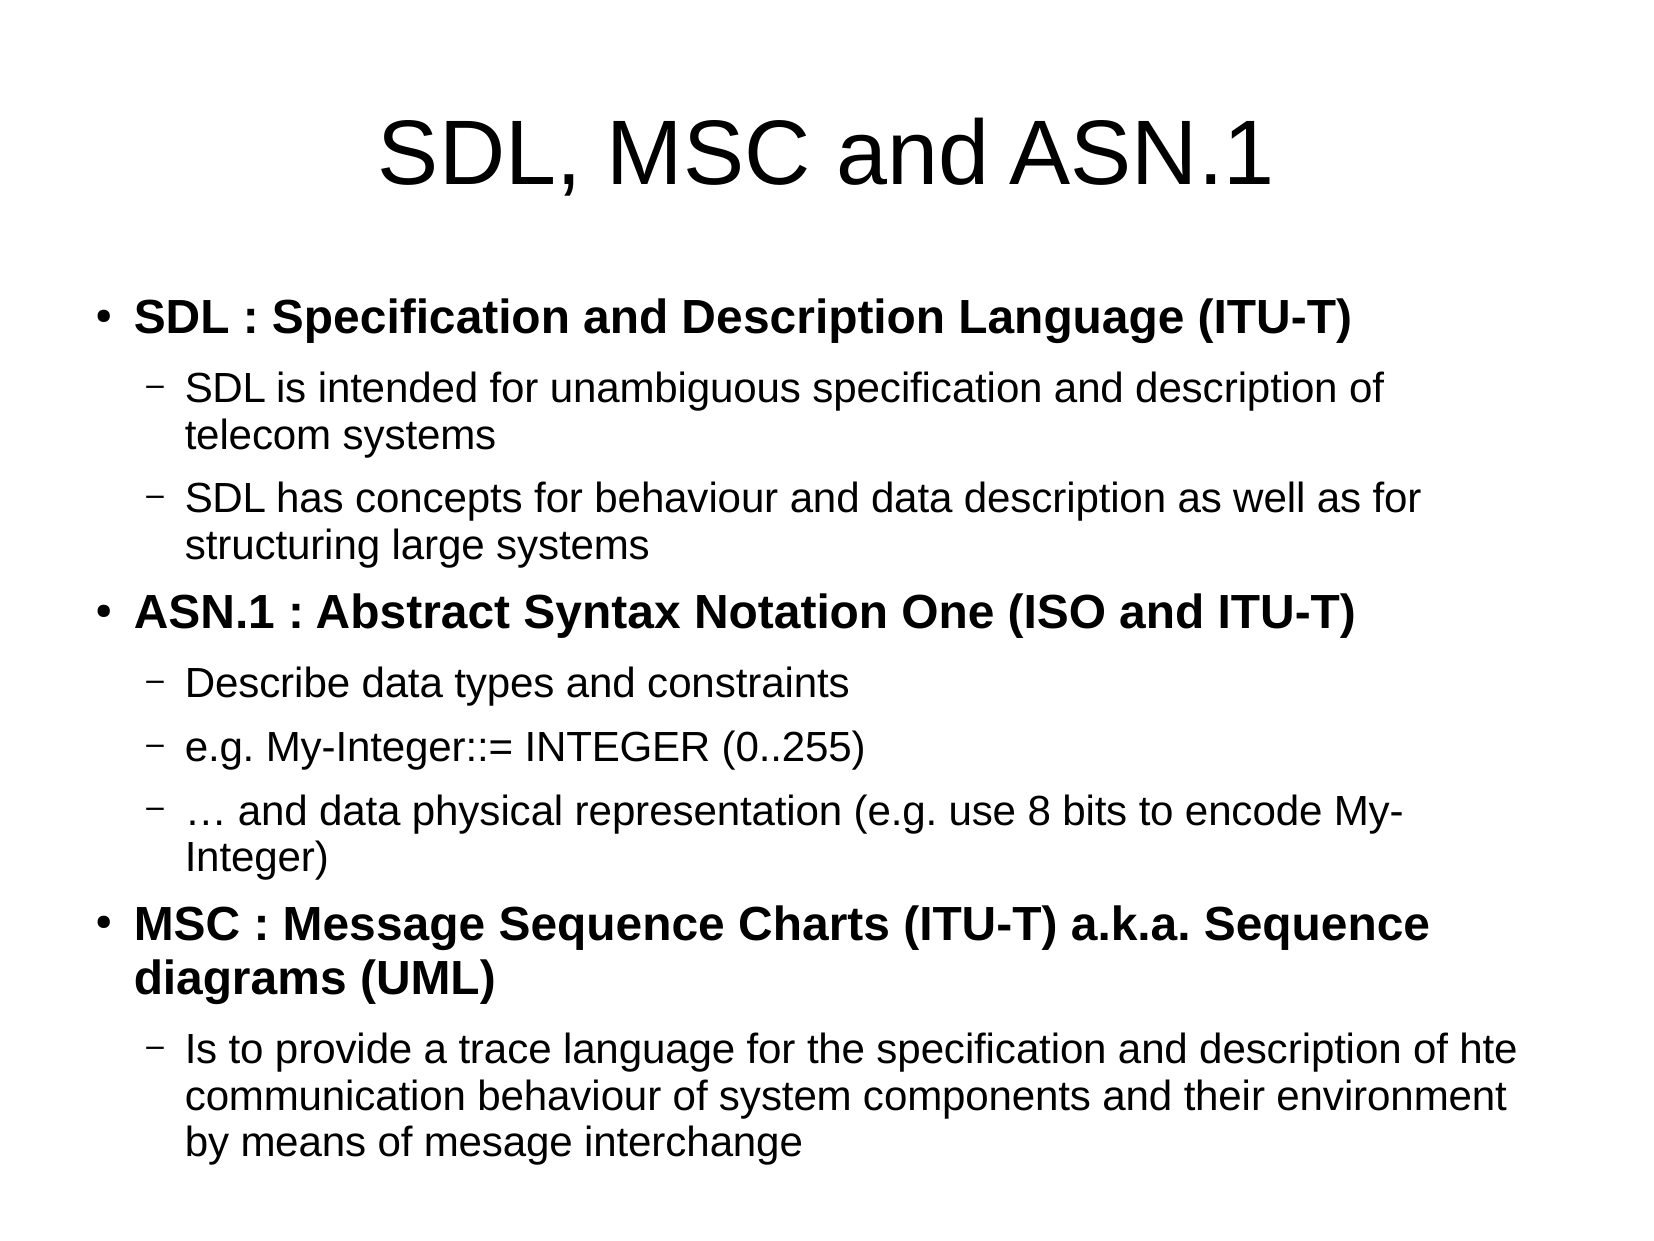

# SDL, MSC and ASN.1
SDL : Specification and Description Language (ITU-T)
SDL is intended for unambiguous specification and description of telecom systems
SDL has concepts for behaviour and data description as well as for structuring large systems
ASN.1 : Abstract Syntax Notation One (ISO and ITU-T)
Describe data types and constraints
e.g. My-Integer::= INTEGER (0..255)
… and data physical representation (e.g. use 8 bits to encode My-Integer)
MSC : Message Sequence Charts (ITU-T) a.k.a. Sequence diagrams (UML)
Is to provide a trace language for the specification and description of hte communication behaviour of system components and their environment by means of mesage interchange